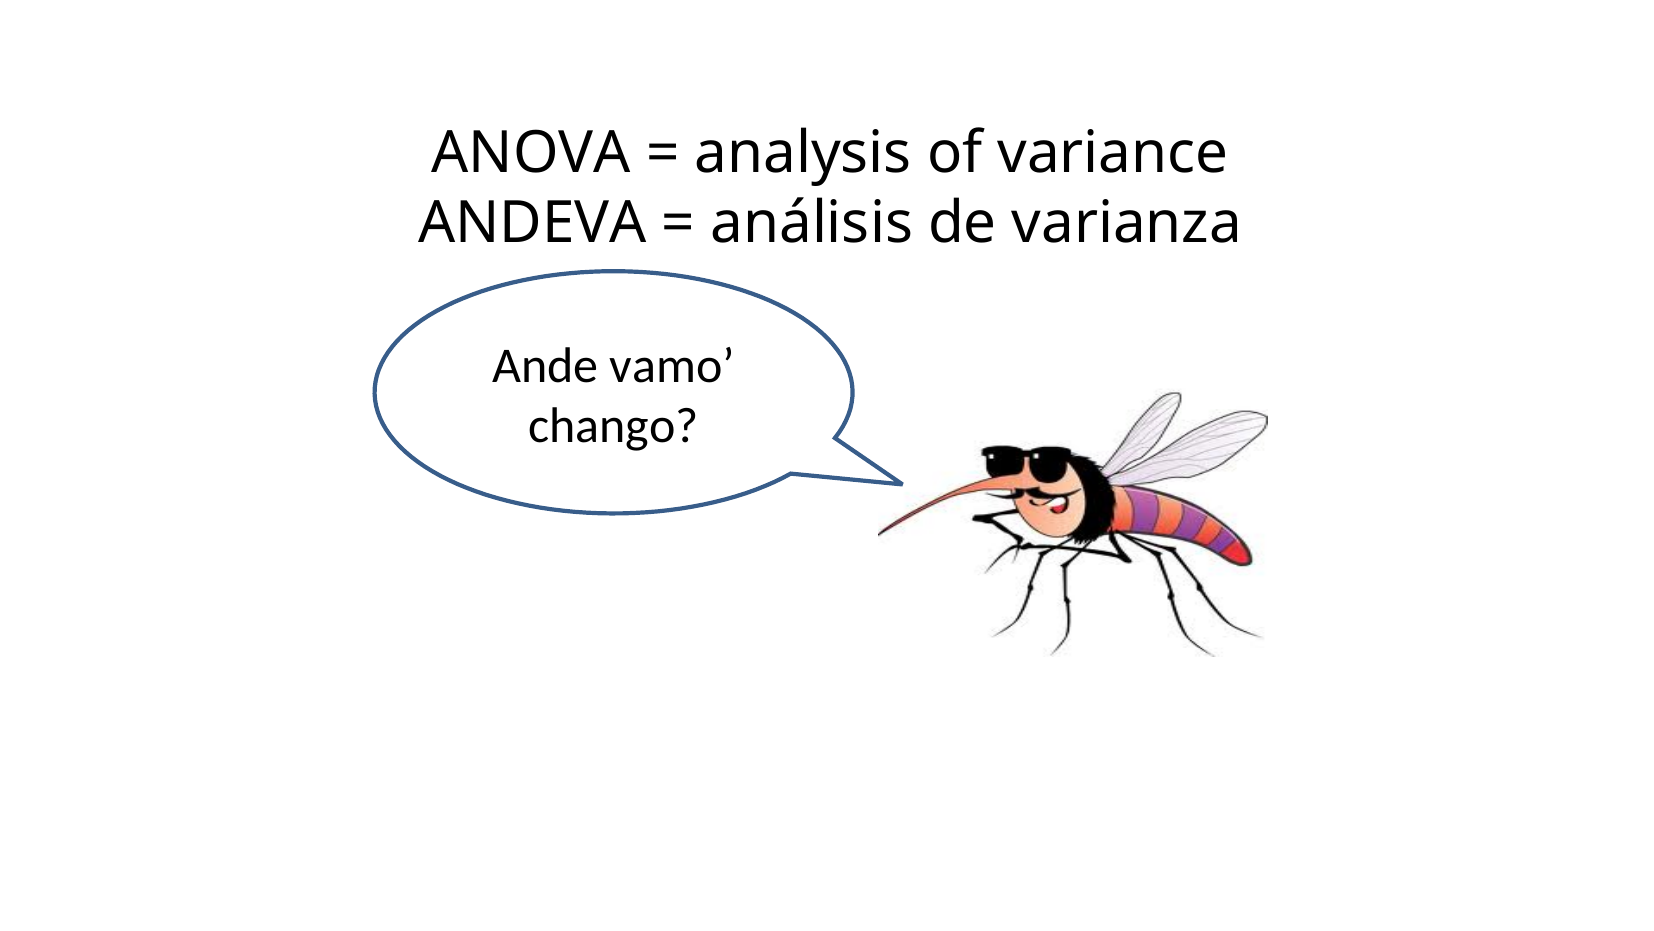

ANOVA = analysis of variance
ANDEVA = análisis de varianza
Ande vamo’ chango?